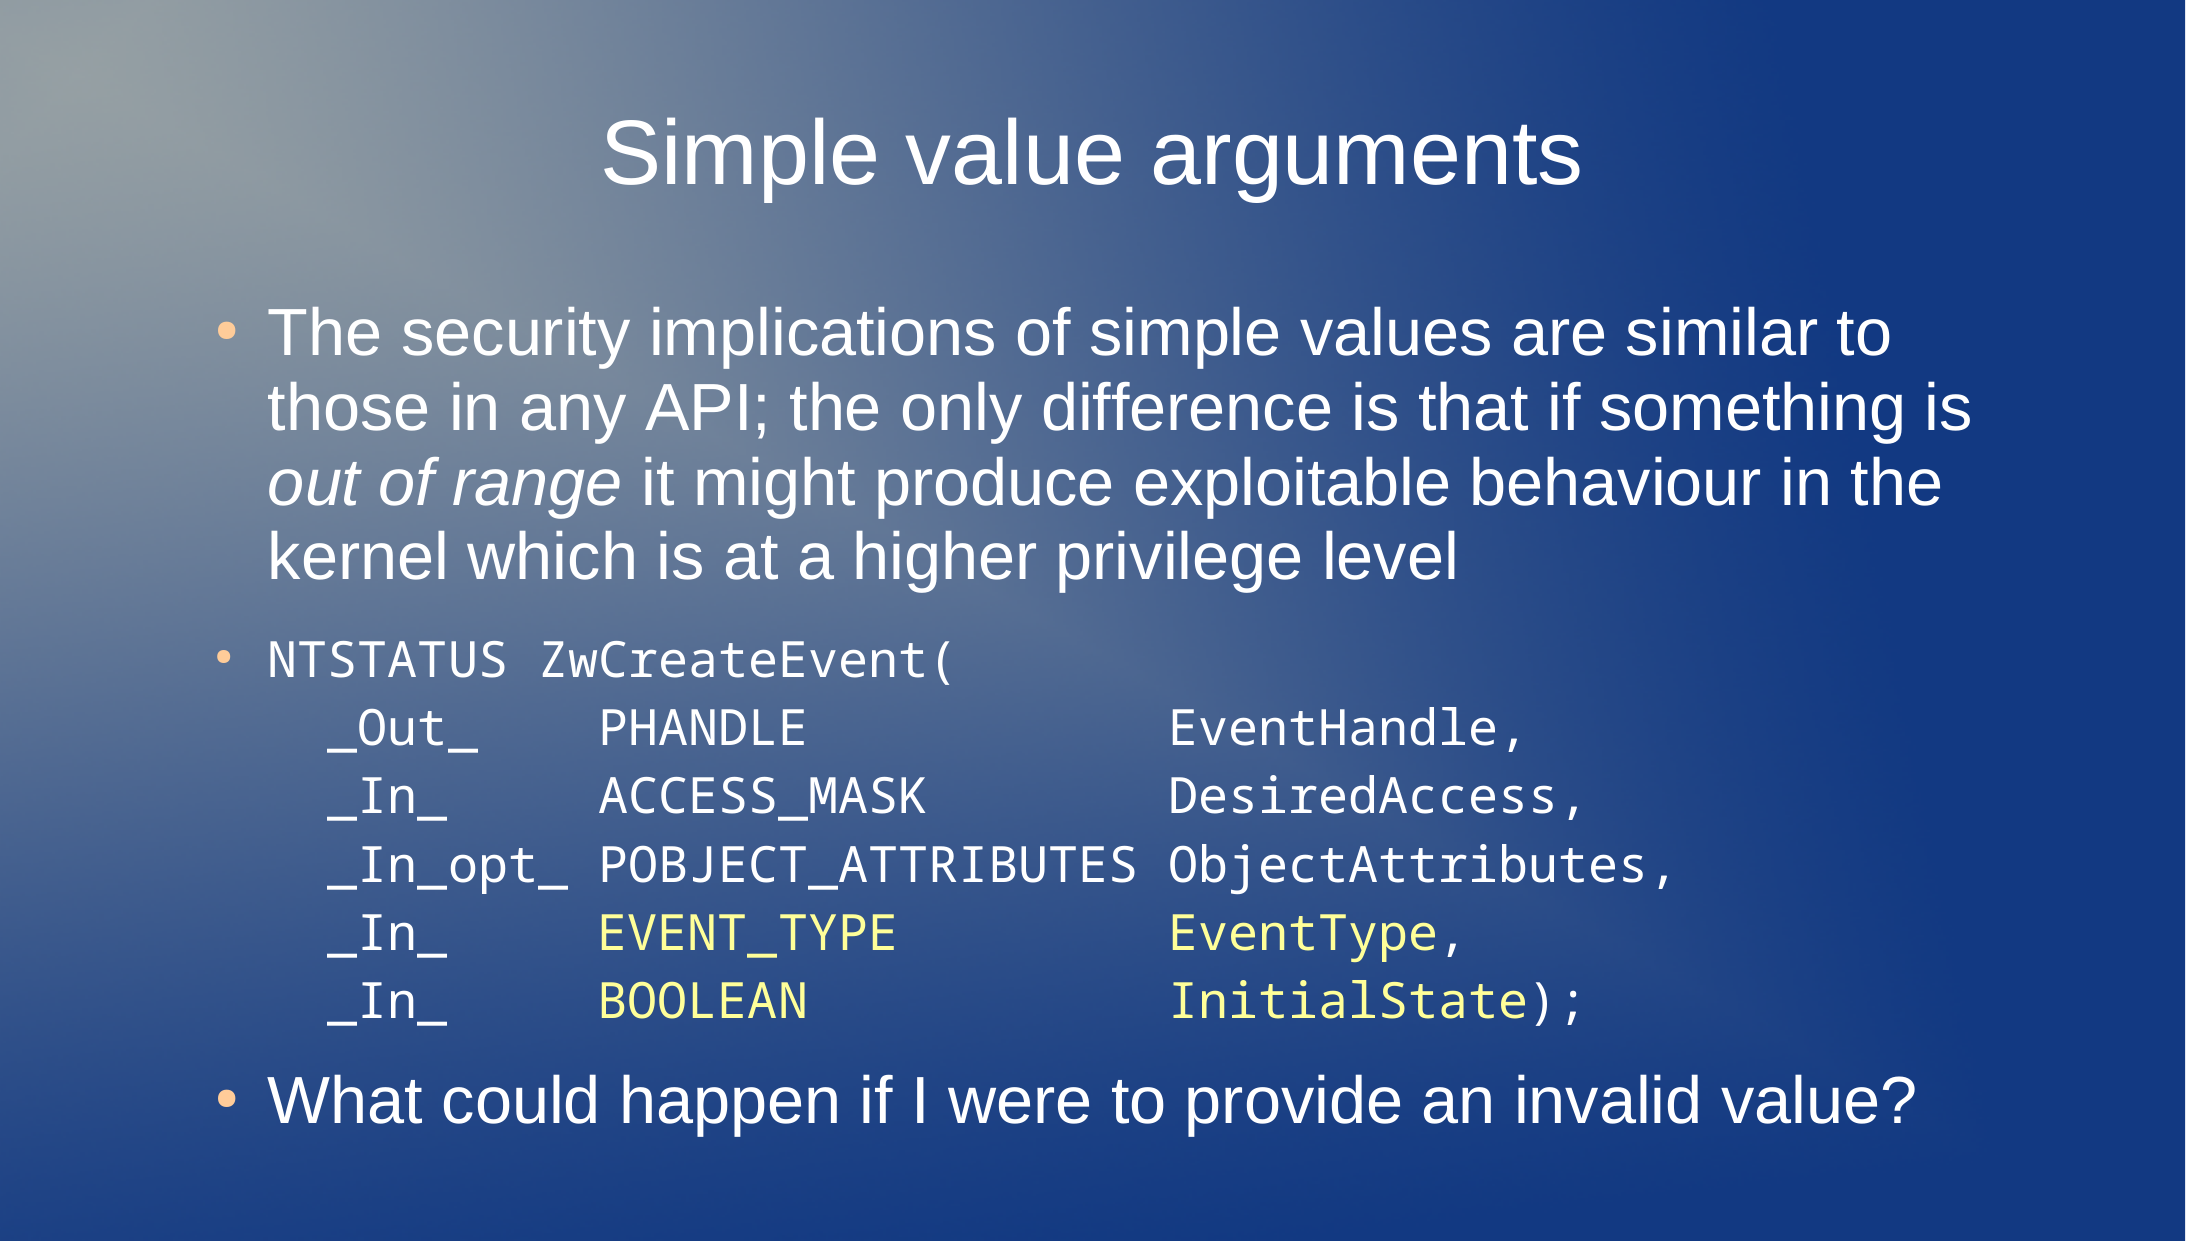

# Simple value arguments
The security implications of simple values are similar to those in any API; the only difference is that if something is out of range it might produce exploitable behaviour in the kernel which is at a higher privilege level
NTSTATUS ZwCreateEvent(
 _Out_ PHANDLE EventHandle,
 _In_ ACCESS_MASK DesiredAccess,
 _In_opt_ POBJECT_ATTRIBUTES ObjectAttributes,
 _In_ EVENT_TYPE EventType,
 _In_ BOOLEAN InitialState);
What could happen if I were to provide an invalid value?